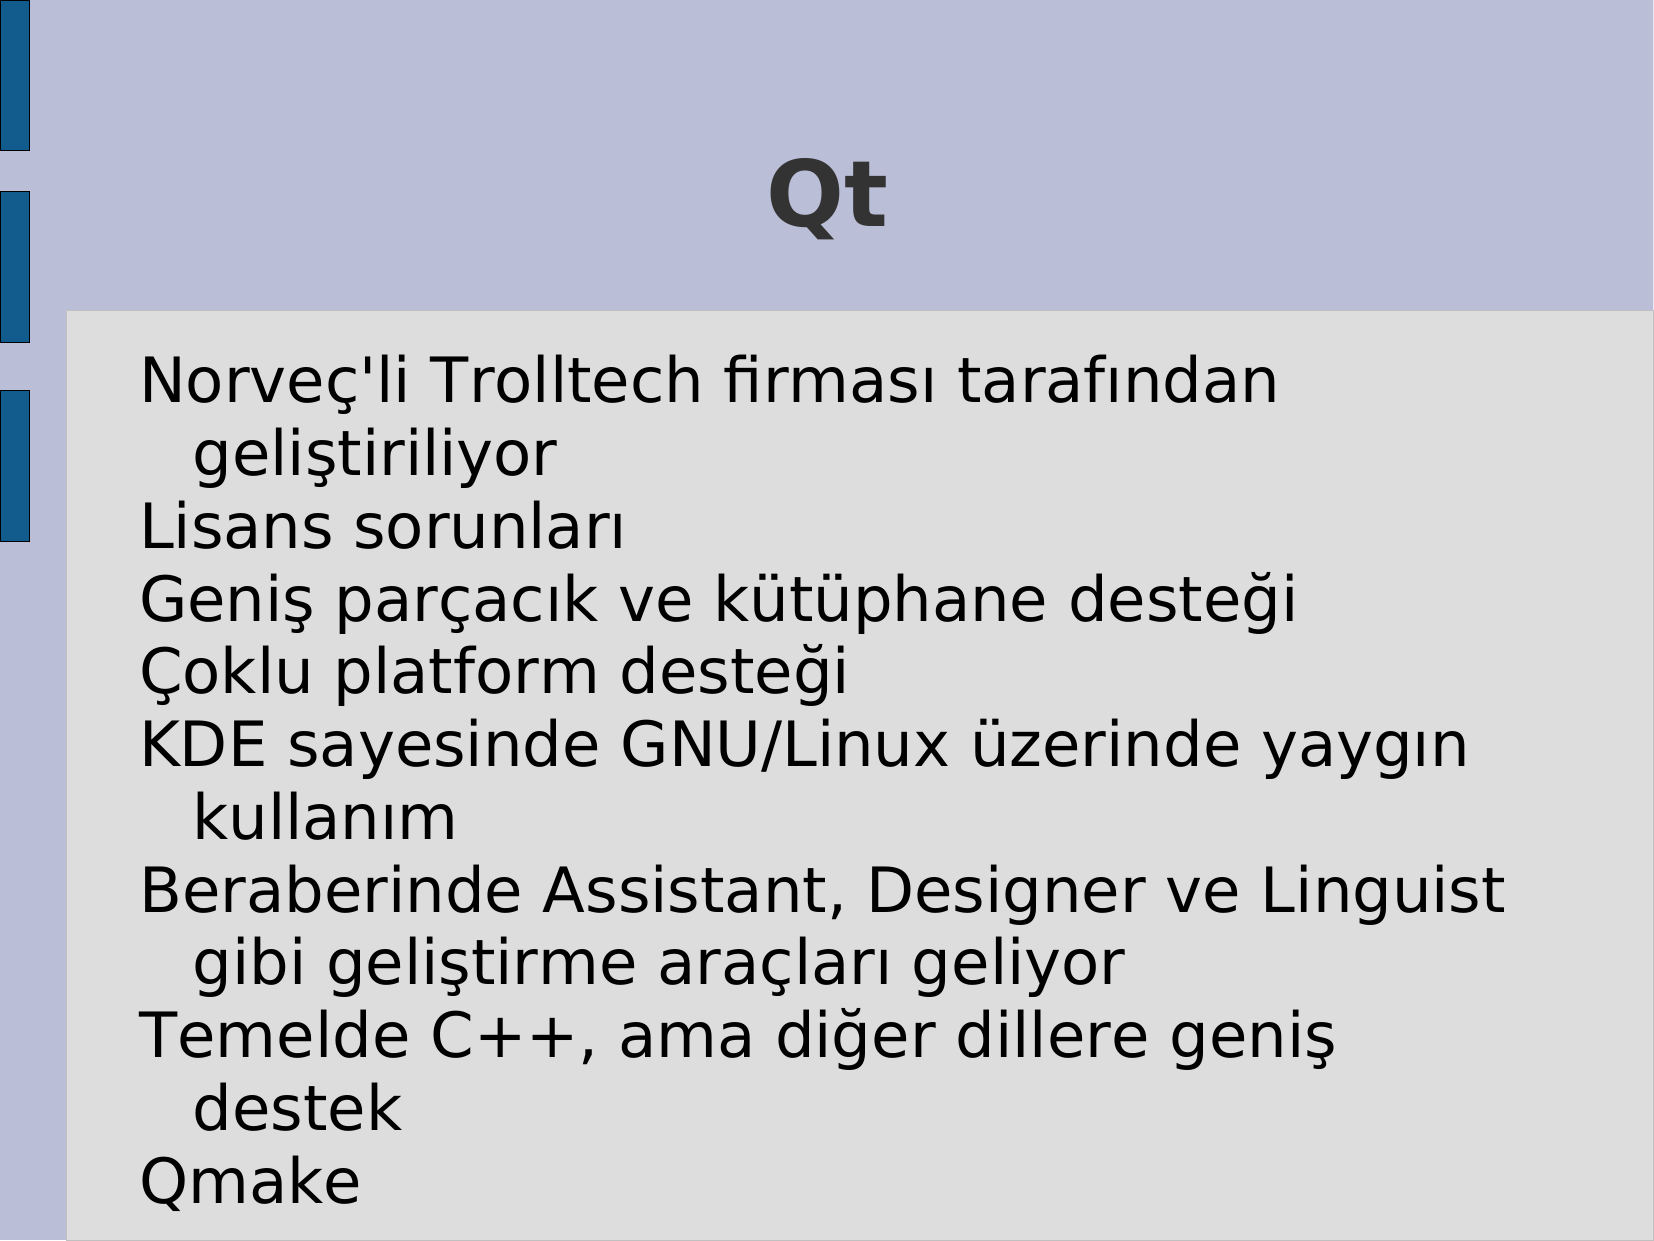

# Qt
Norveç'li Trolltech firması tarafından geliştiriliyor
Lisans sorunları
Geniş parçacık ve kütüphane desteği
Çoklu platform desteği
KDE sayesinde GNU/Linux üzerinde yaygın kullanım
Beraberinde Assistant, Designer ve Linguist gibi geliştirme araçları geliyor
Temelde C++, ama diğer dillere geniş destek
Qmake